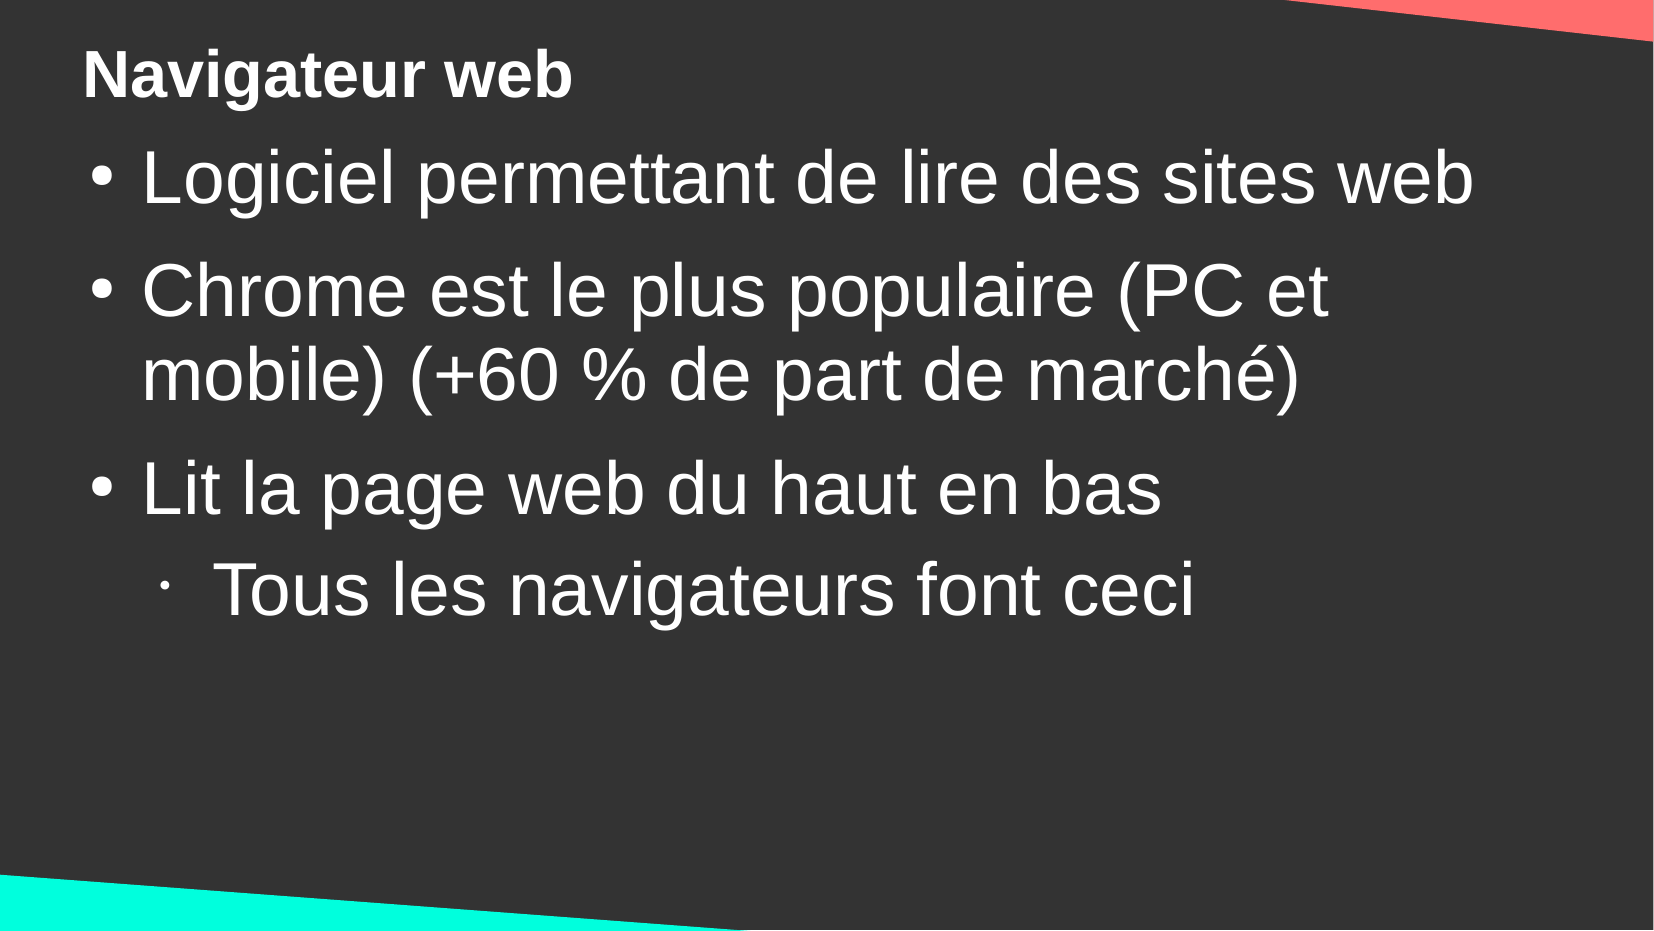

# Navigateur web
Logiciel permettant de lire des sites web
Chrome est le plus populaire (PC et mobile) (+60 % de part de marché)
Lit la page web du haut en bas
Tous les navigateurs font ceci